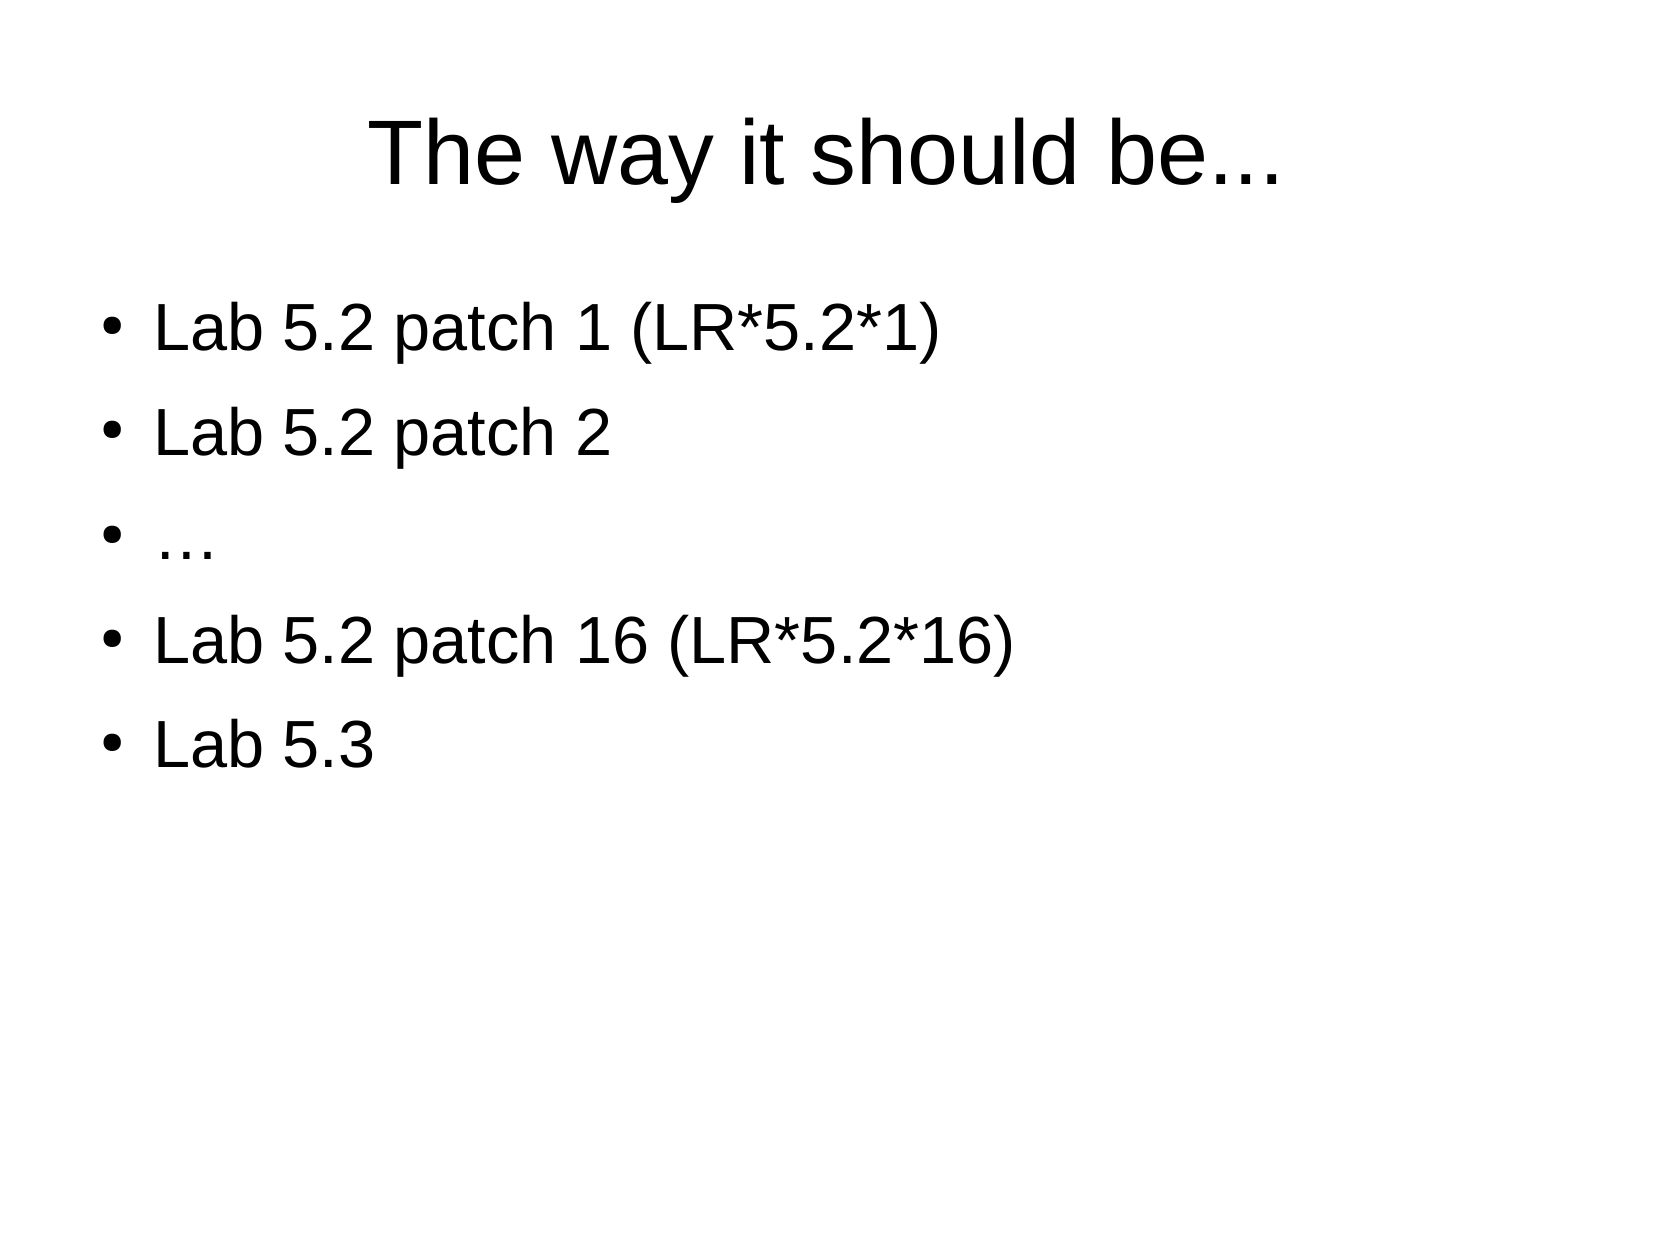

# The way it should be...
Lab 5.2 patch 1 (LR*5.2*1)
Lab 5.2 patch 2
…
Lab 5.2 patch 16 (LR*5.2*16)
Lab 5.3